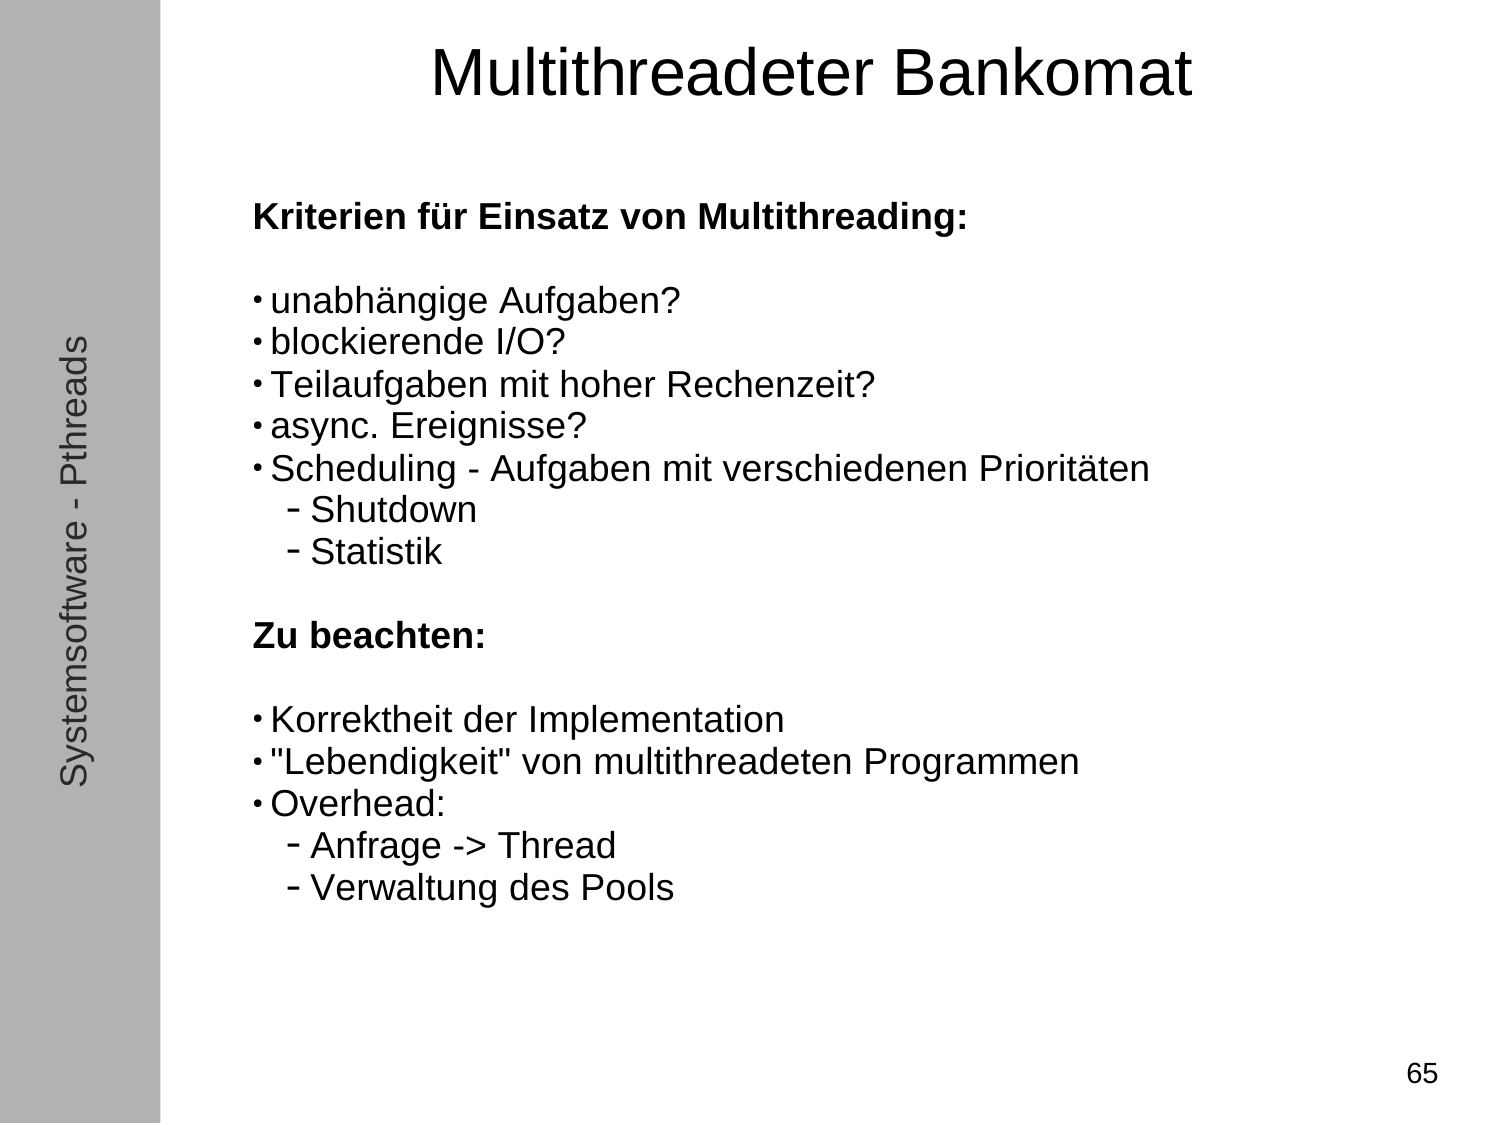

Multithreadeter Bankomat
Kriterien für Einsatz von Multithreading:
unabhängige Aufgaben?
blockierende I/O?
Teilaufgaben mit hoher Rechenzeit?
async. Ereignisse?
Scheduling - Aufgaben mit verschiedenen Prioritäten
Shutdown
Statistik
Zu beachten:
Korrektheit der Implementation
"Lebendigkeit" von multithreadeten Programmen
Overhead:
Anfrage -> Thread
Verwaltung des Pools
Systemsoftware - Pthreads